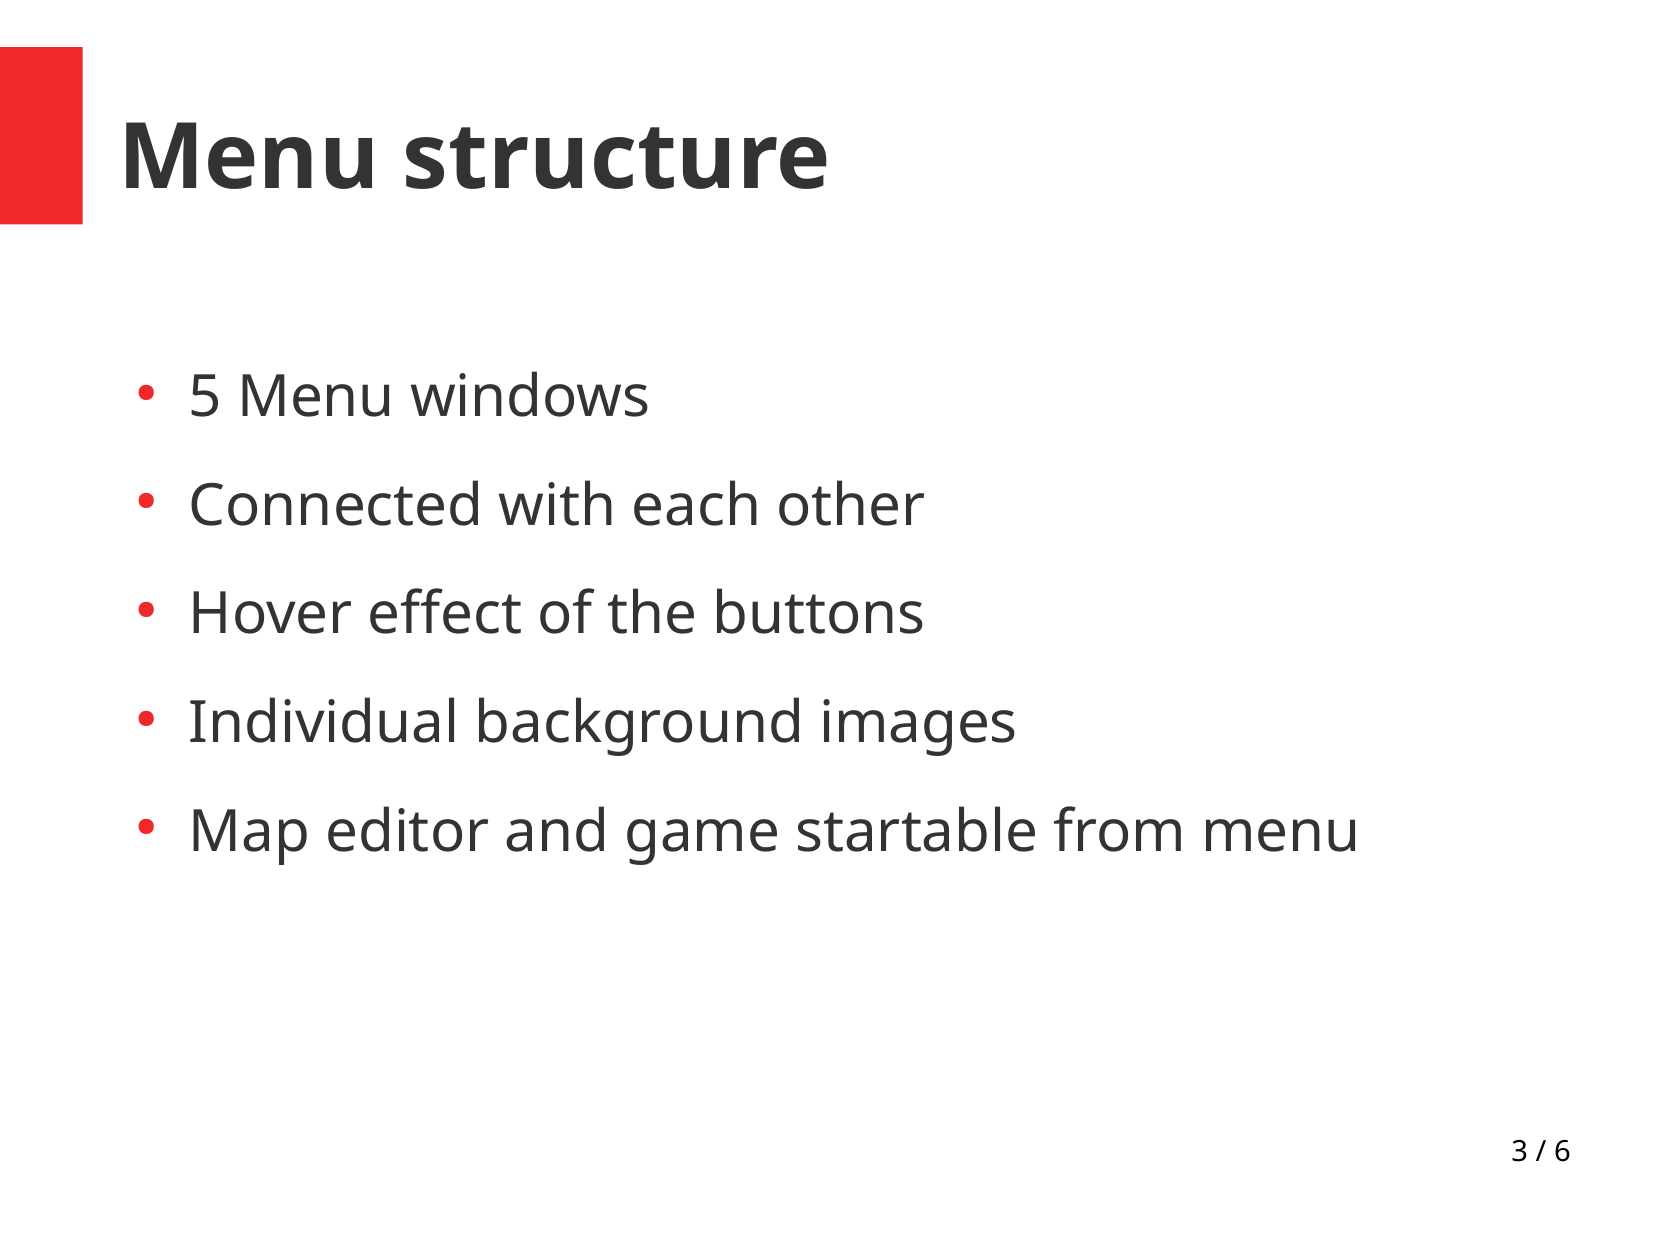

# Menu structure
5 Menu windows
Connected with each other
Hover effect of the buttons
Individual background images
Map editor and game startable from menu
3